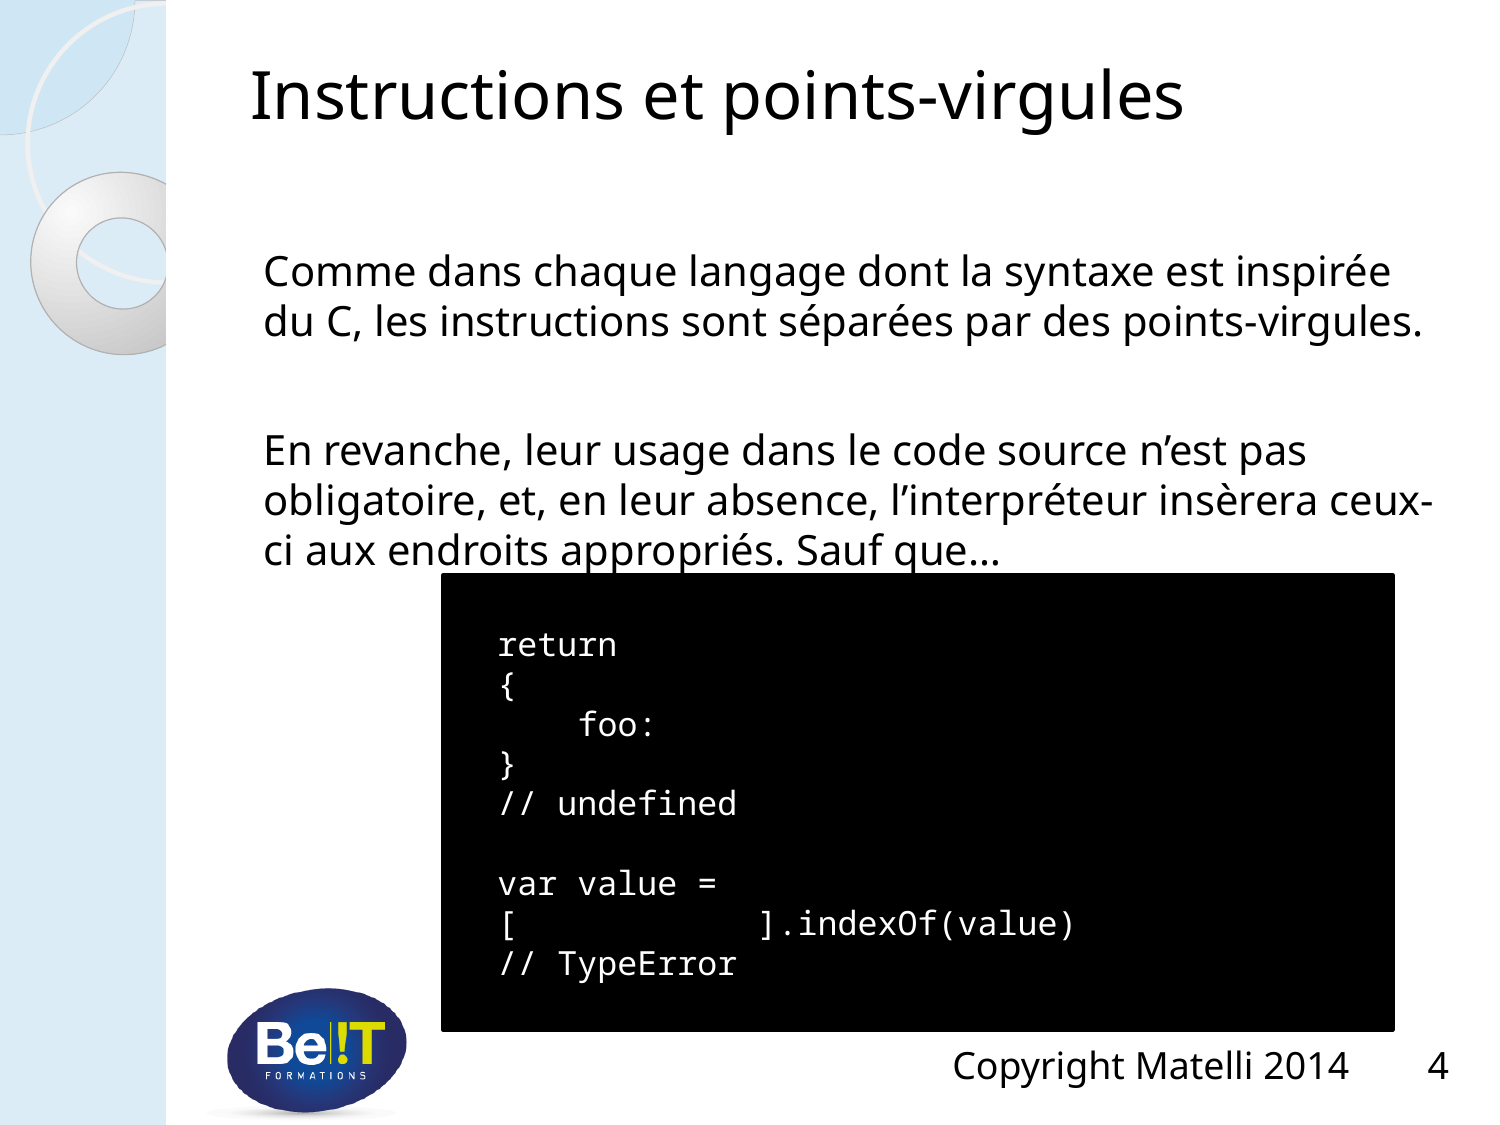

# Instructions et points-virgules
Comme dans chaque langage dont la syntaxe est inspirée du C, les instructions sont séparées par des points-virgules.
En revanche, leur usage dans le code source n’est pas obligatoire, et, en leur absence, l’interpréteur insèrera ceux-ci aux endroits appropriés. Sauf que…
 return
 {
 foo: "bar"
 }
 // undefined
 var value = "foo"
 ["foo", "bar"].indexOf(value)
 // TypeError
Copyright Matelli 2014